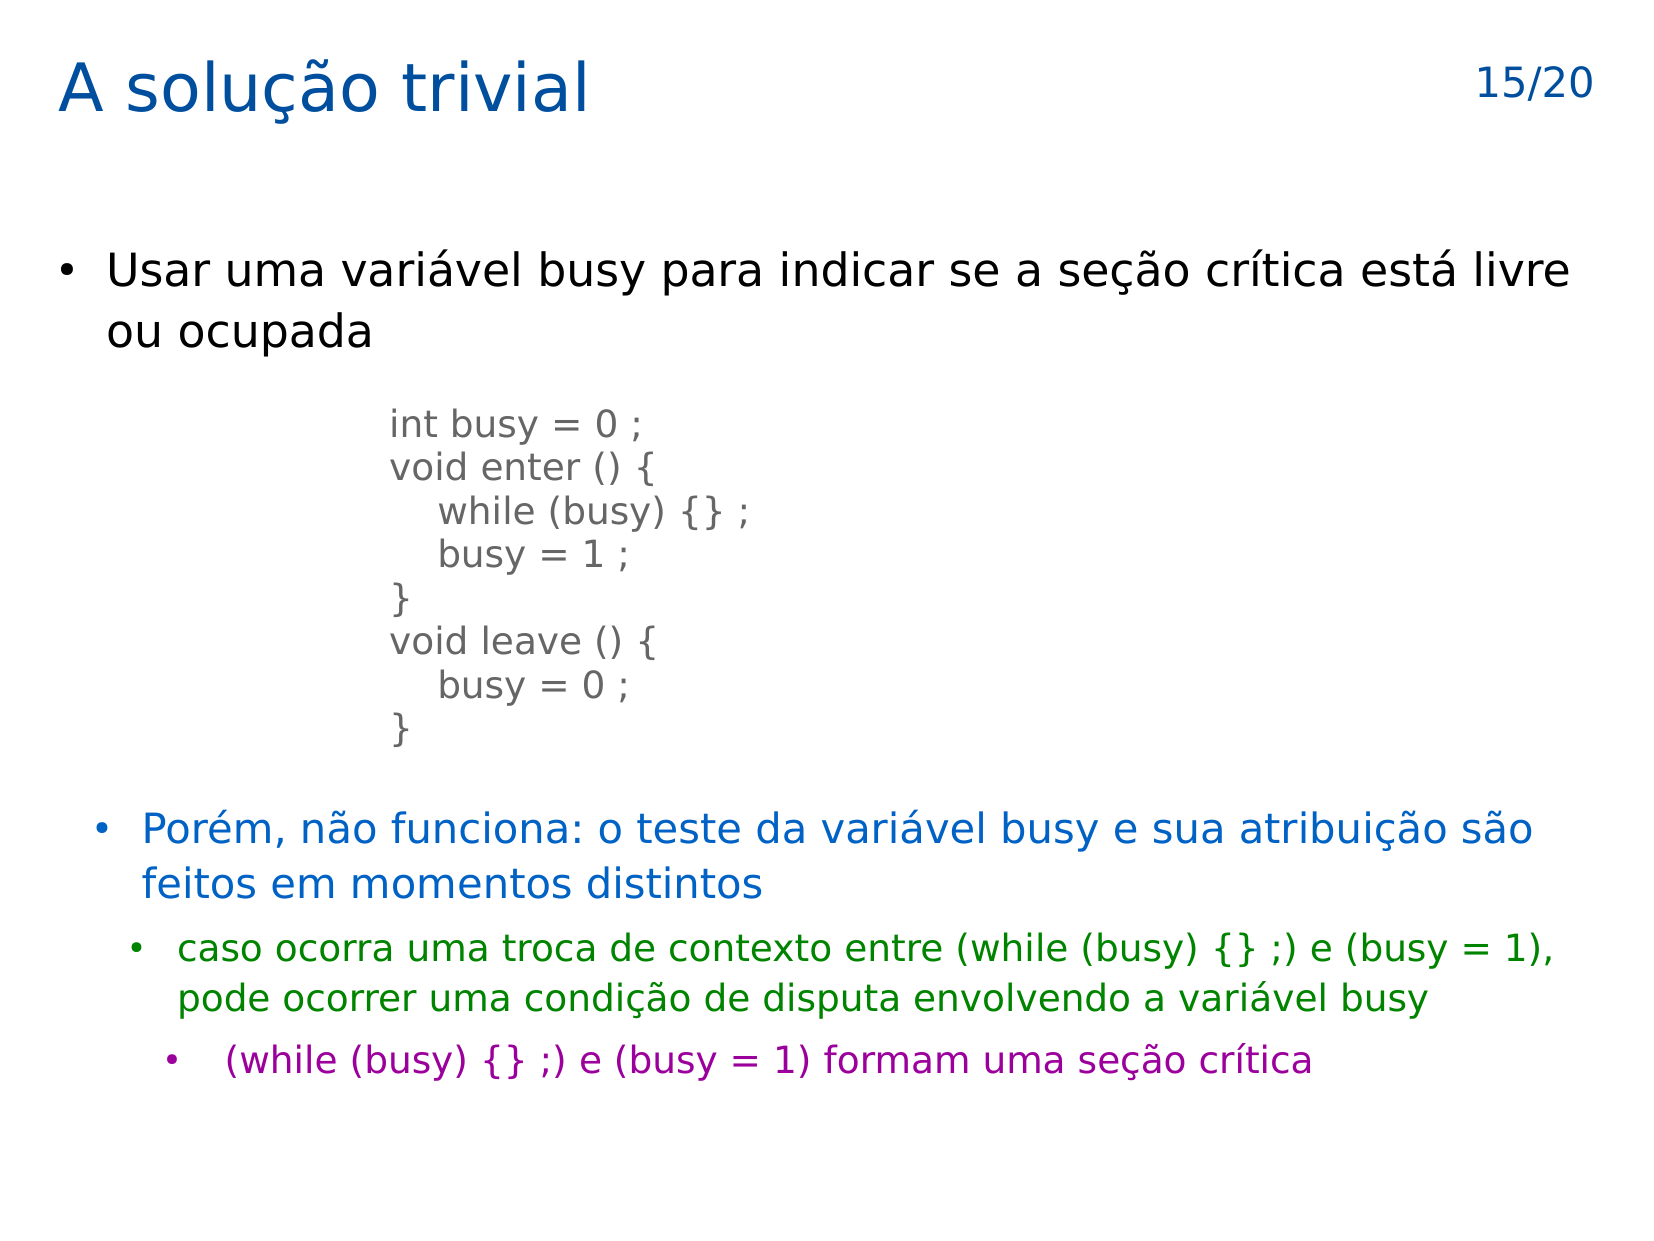

# A solução trivial
15
Usar uma variável busy para indicar se a seção crítica está livre ou ocupada
Porém, não funciona: o teste da variável busy e sua atribuição são feitos em momentos distintos
caso ocorra uma troca de contexto entre (while (busy) {} ;) e (busy = 1), pode ocorrer uma condição de disputa envolvendo a variável busy
 (while (busy) {} ;) e (busy = 1) formam uma seção crítica
int busy = 0 ;
void enter () {
 while (busy) {} ;
 busy = 1 ;
}
void leave () {
 busy = 0 ;
}